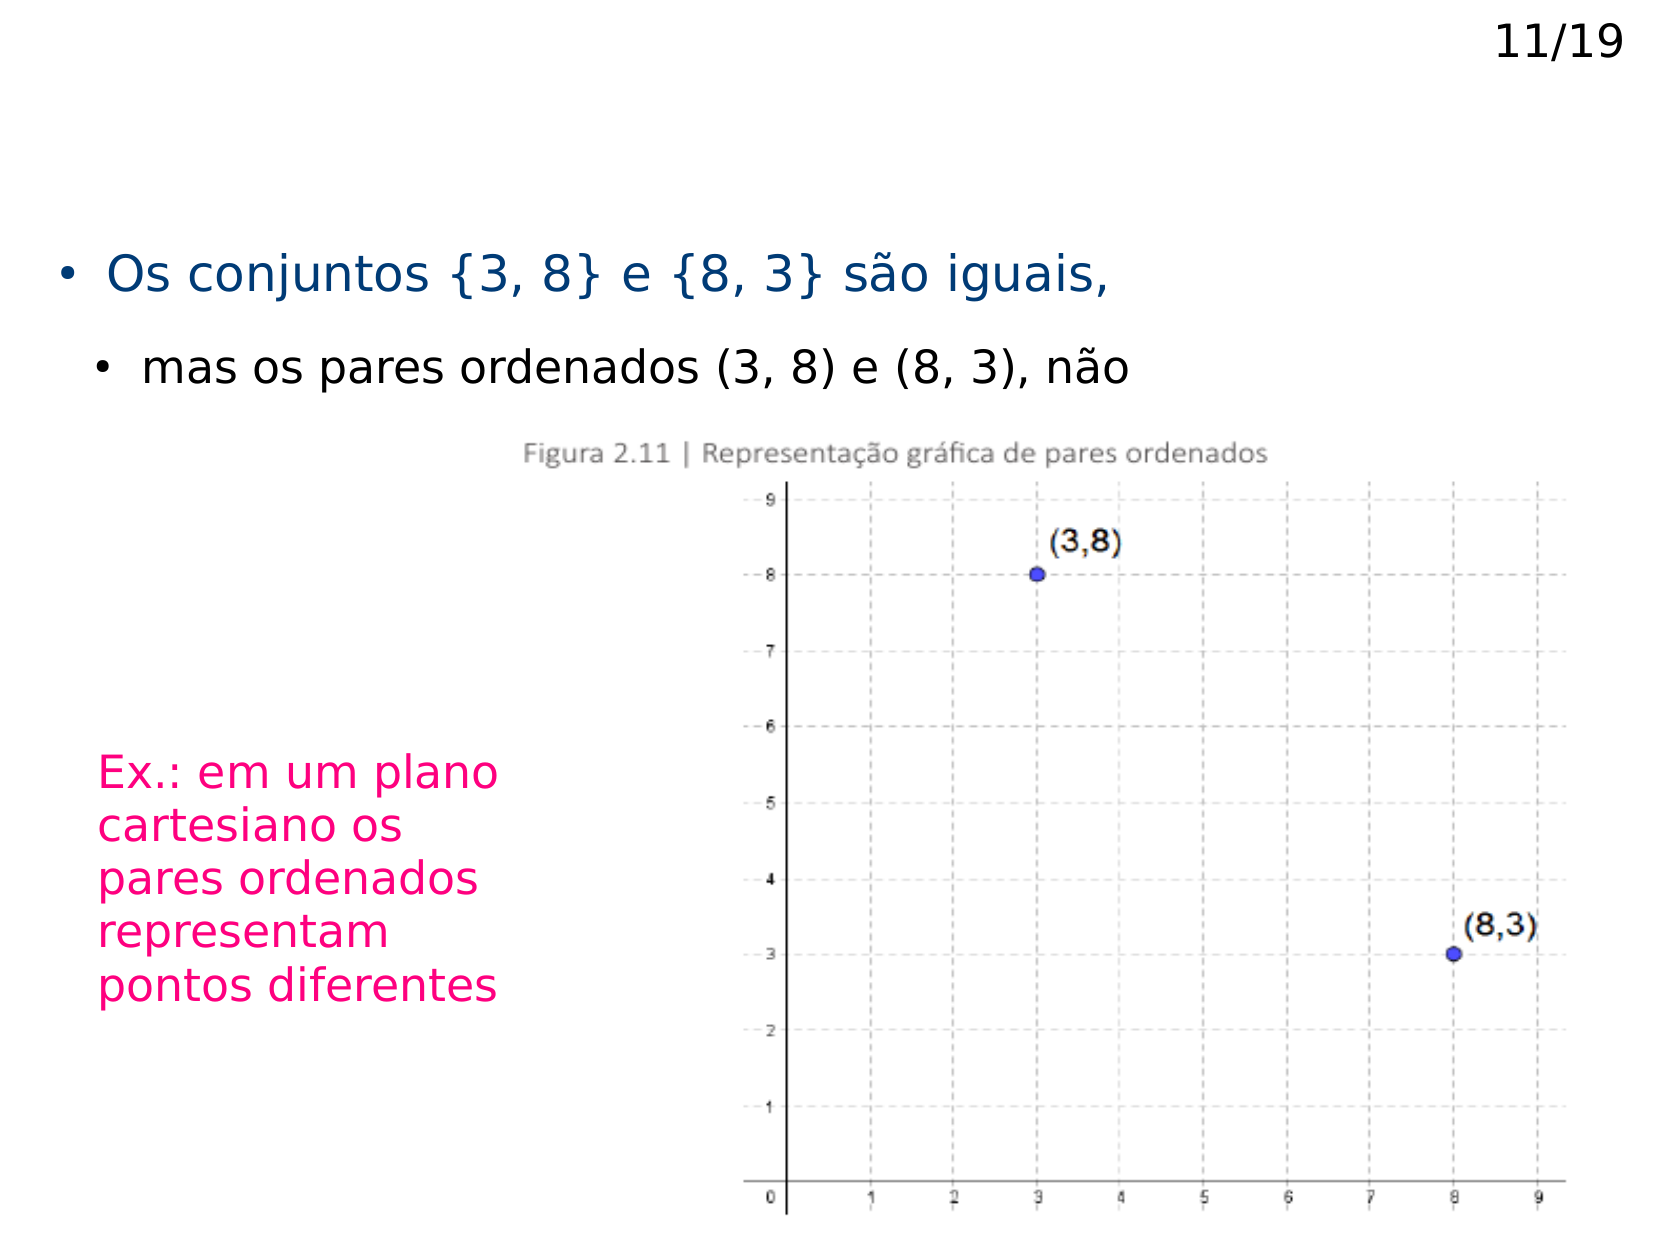

11
#
Os conjuntos {3, 8} e {8, 3} são iguais,
mas os pares ordenados (3, 8) e (8, 3), não
Ex.: em um plano cartesiano os pares ordenados representam pontos diferentes